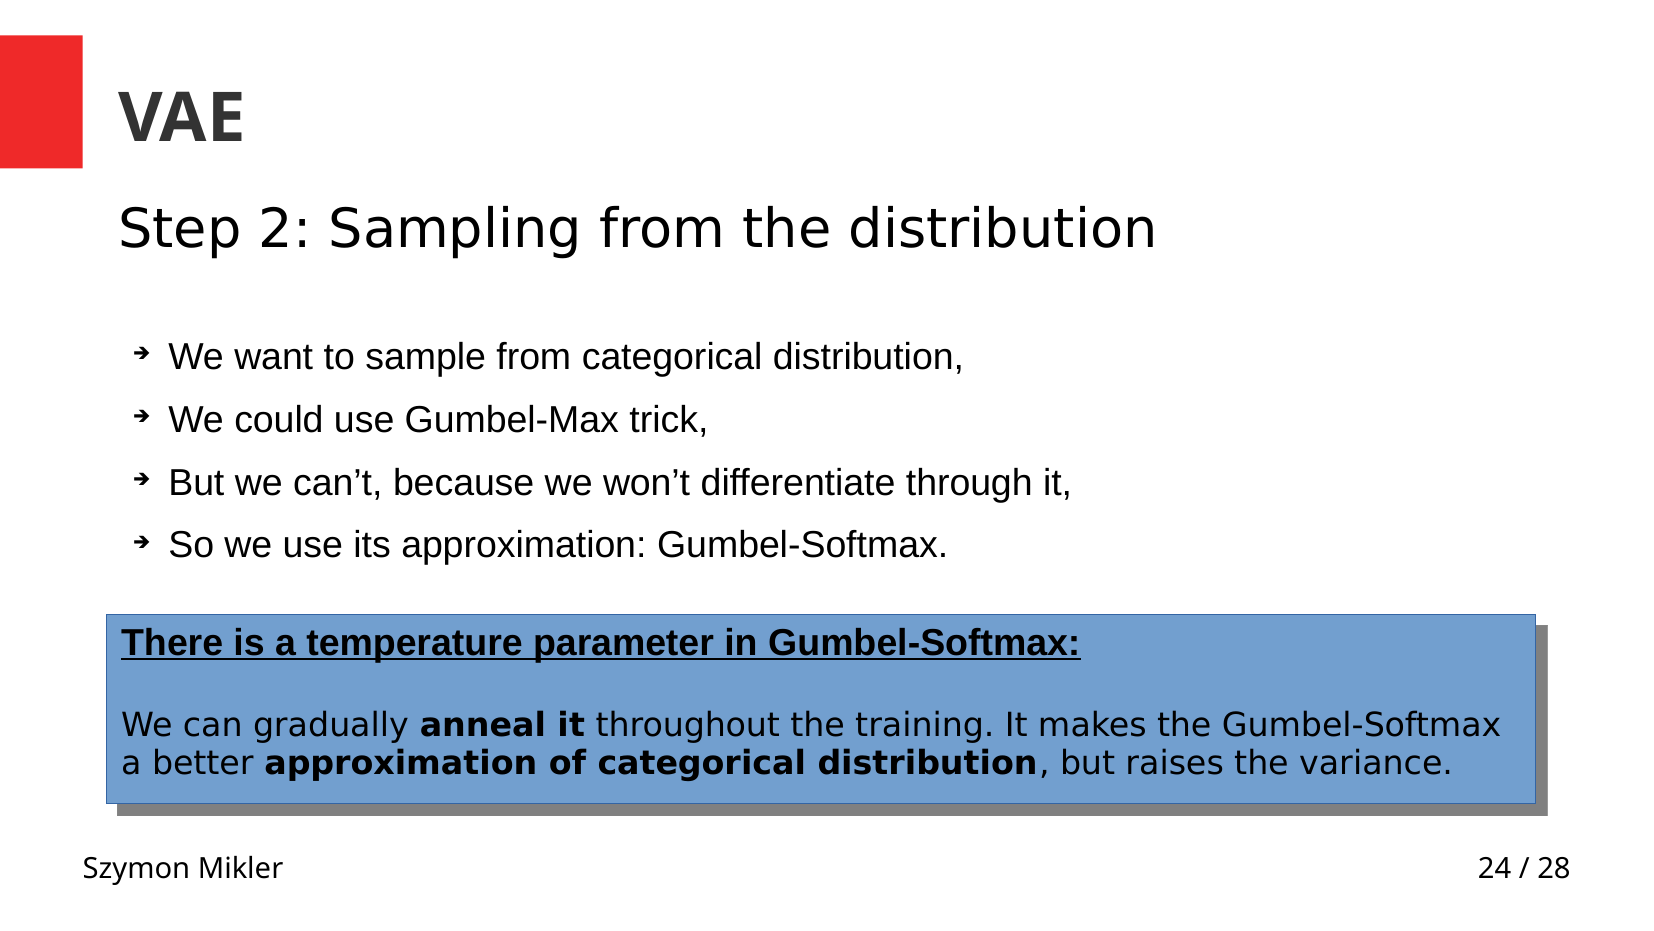

# VAE
Step 2: Sampling from the distribution
We want to sample from categorical distribution,
We could use Gumbel-Max trick,
But we can’t, because we won’t differentiate through it,
So we use its approximation: Gumbel-Softmax.
There is a temperature parameter in Gumbel-Softmax:
We can gradually anneal it throughout the training. It makes the Gumbel-Softmax a better approximation of categorical distribution, but raises the variance.
Szymon Mikler
24